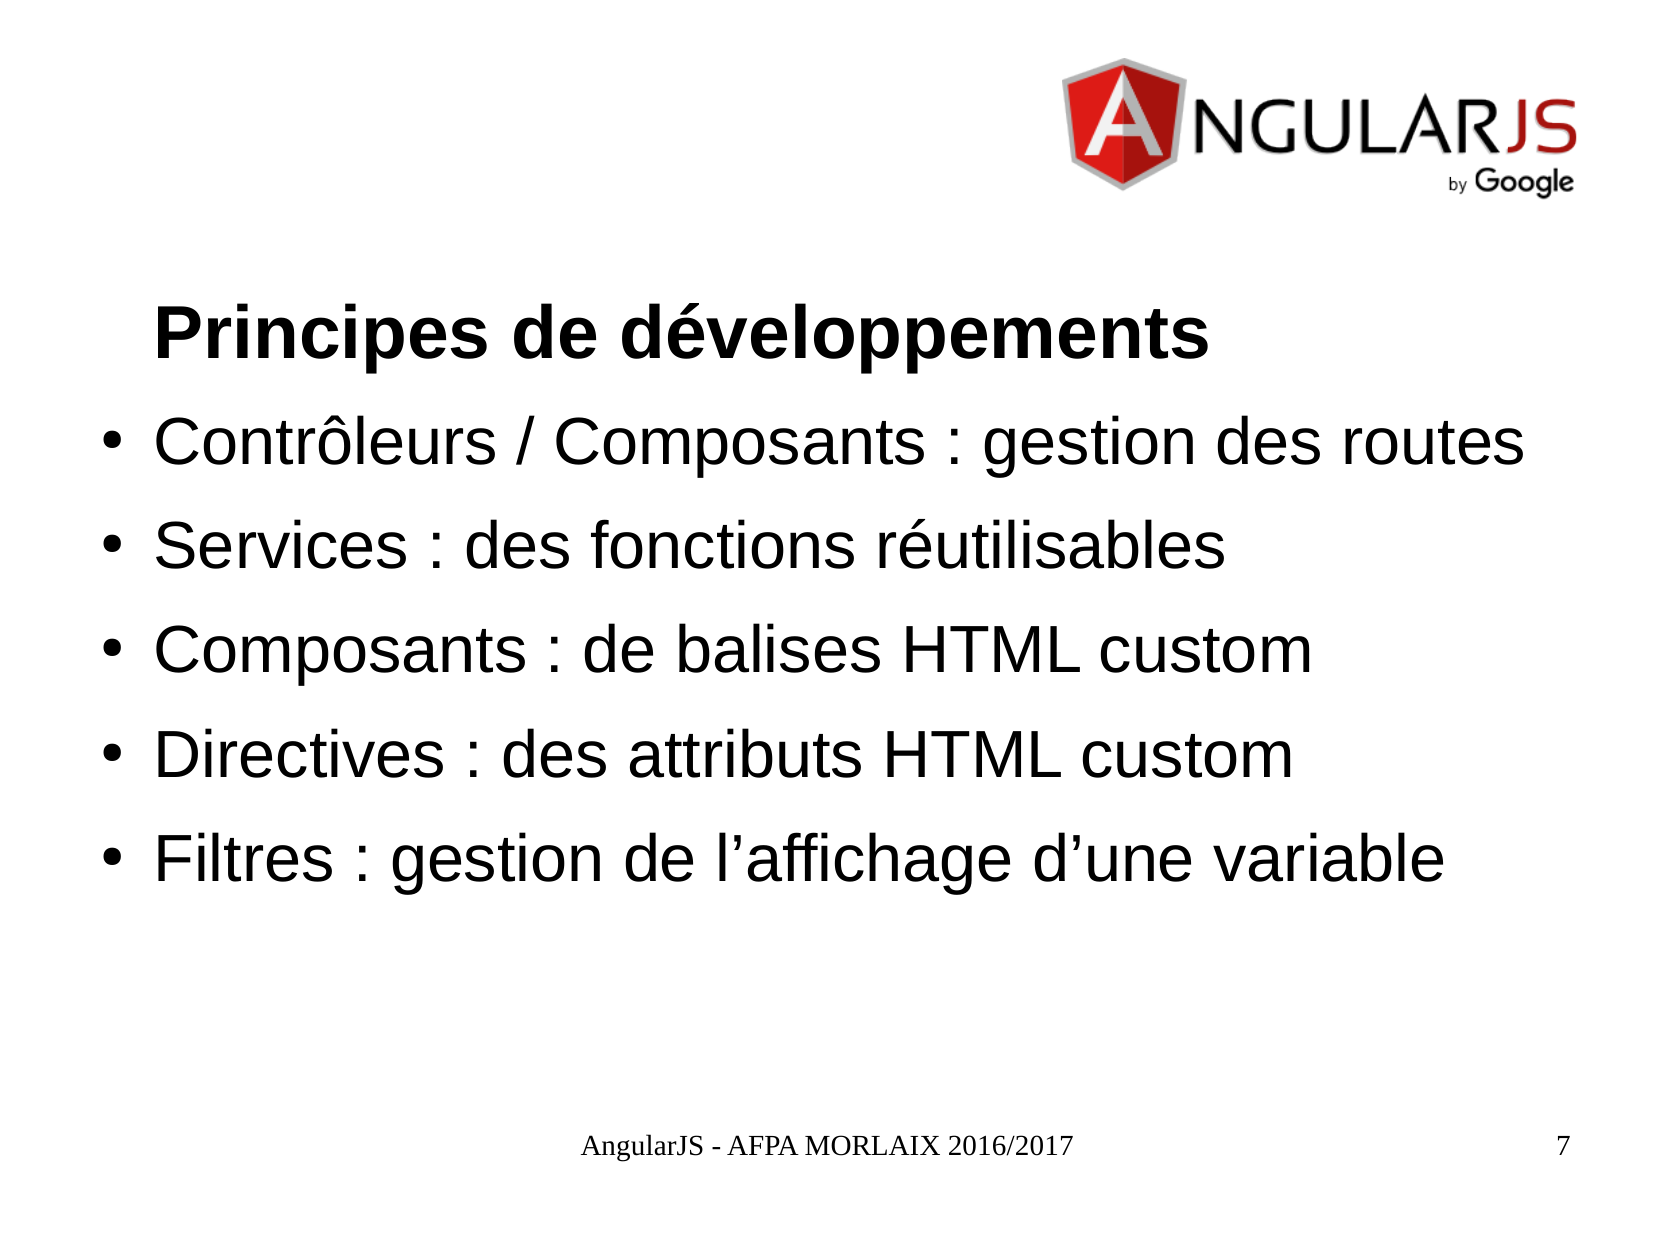

# Principes de développements
Contrôleurs / Composants : gestion des routes
Services : des fonctions réutilisables
Composants : de balises HTML custom
Directives : des attributs HTML custom
Filtres : gestion de l’affichage d’une variable
AngularJS - AFPA MORLAIX 2016/2017
7